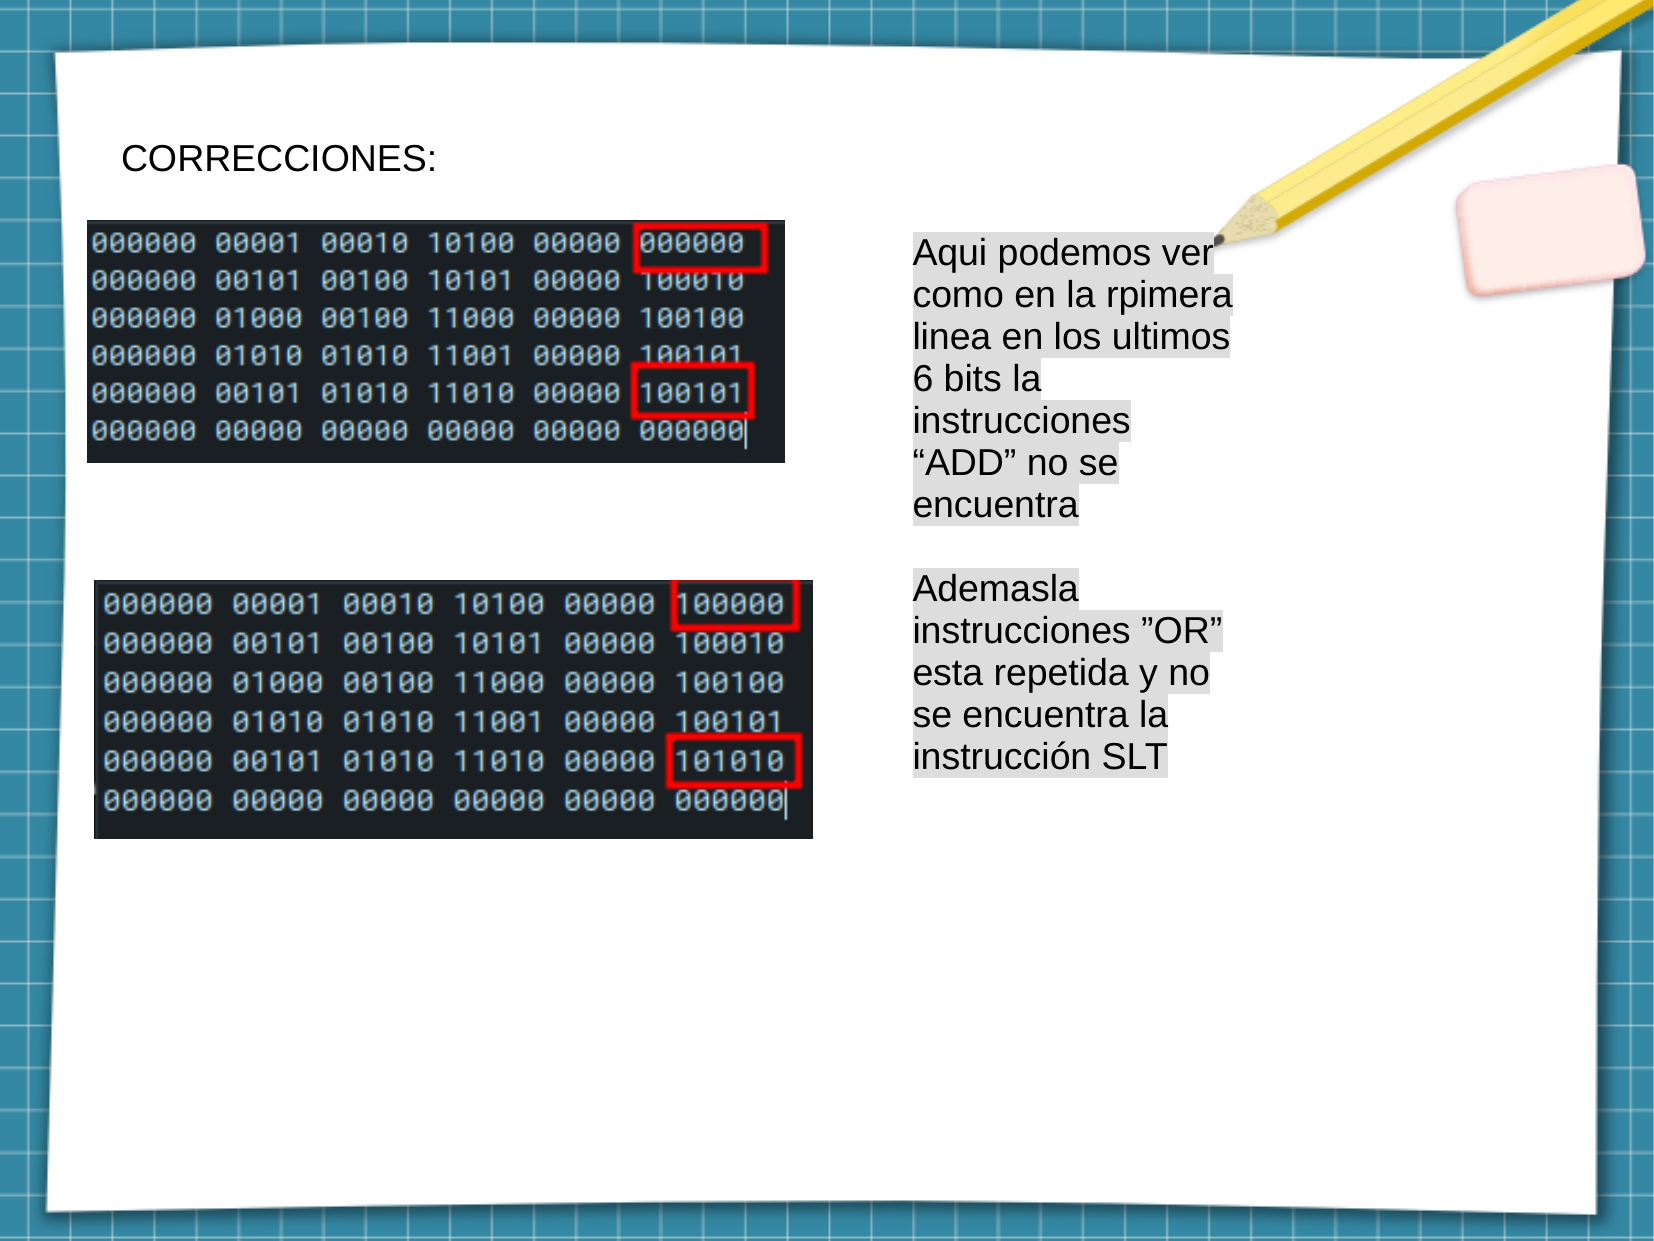

CORRECCIONES:
Aqui podemos ver como en la rpimera linea en los ultimos 6 bits la instrucciones “ADD” no se encuentra
Ademasla instrucciones ”OR” esta repetida y no se encuentra la instrucción SLT